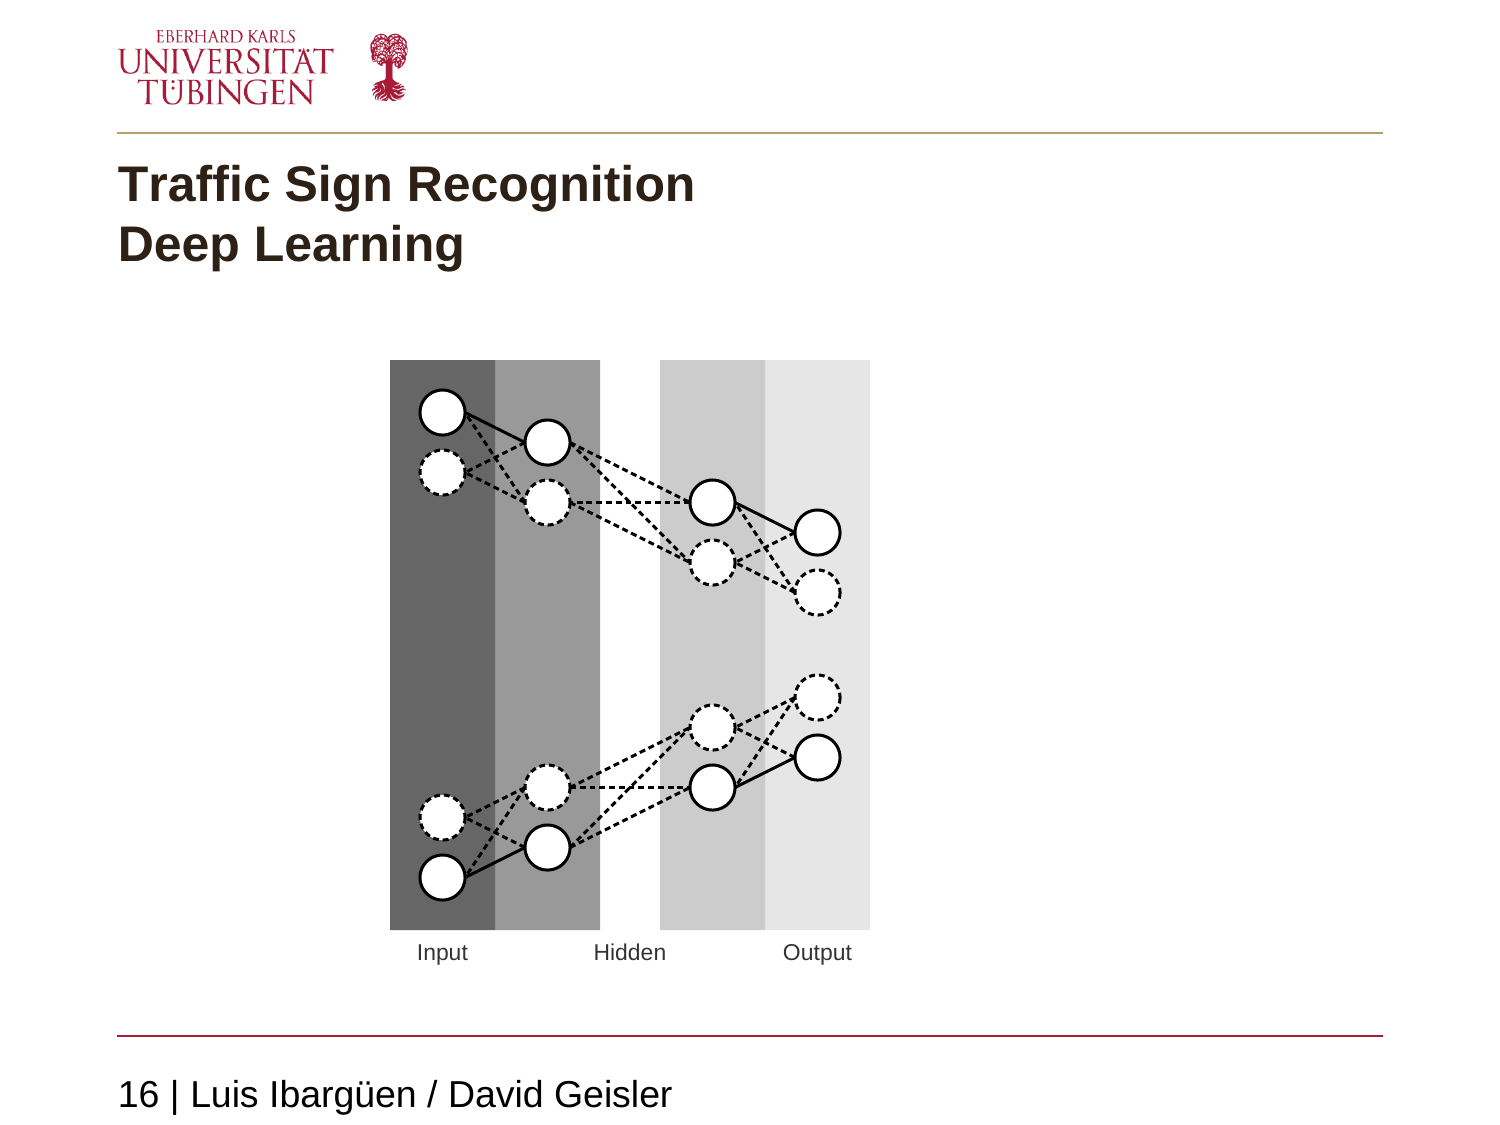

# Traffic Sign Recognition Deep Learning
Input
Hidden
Output
16